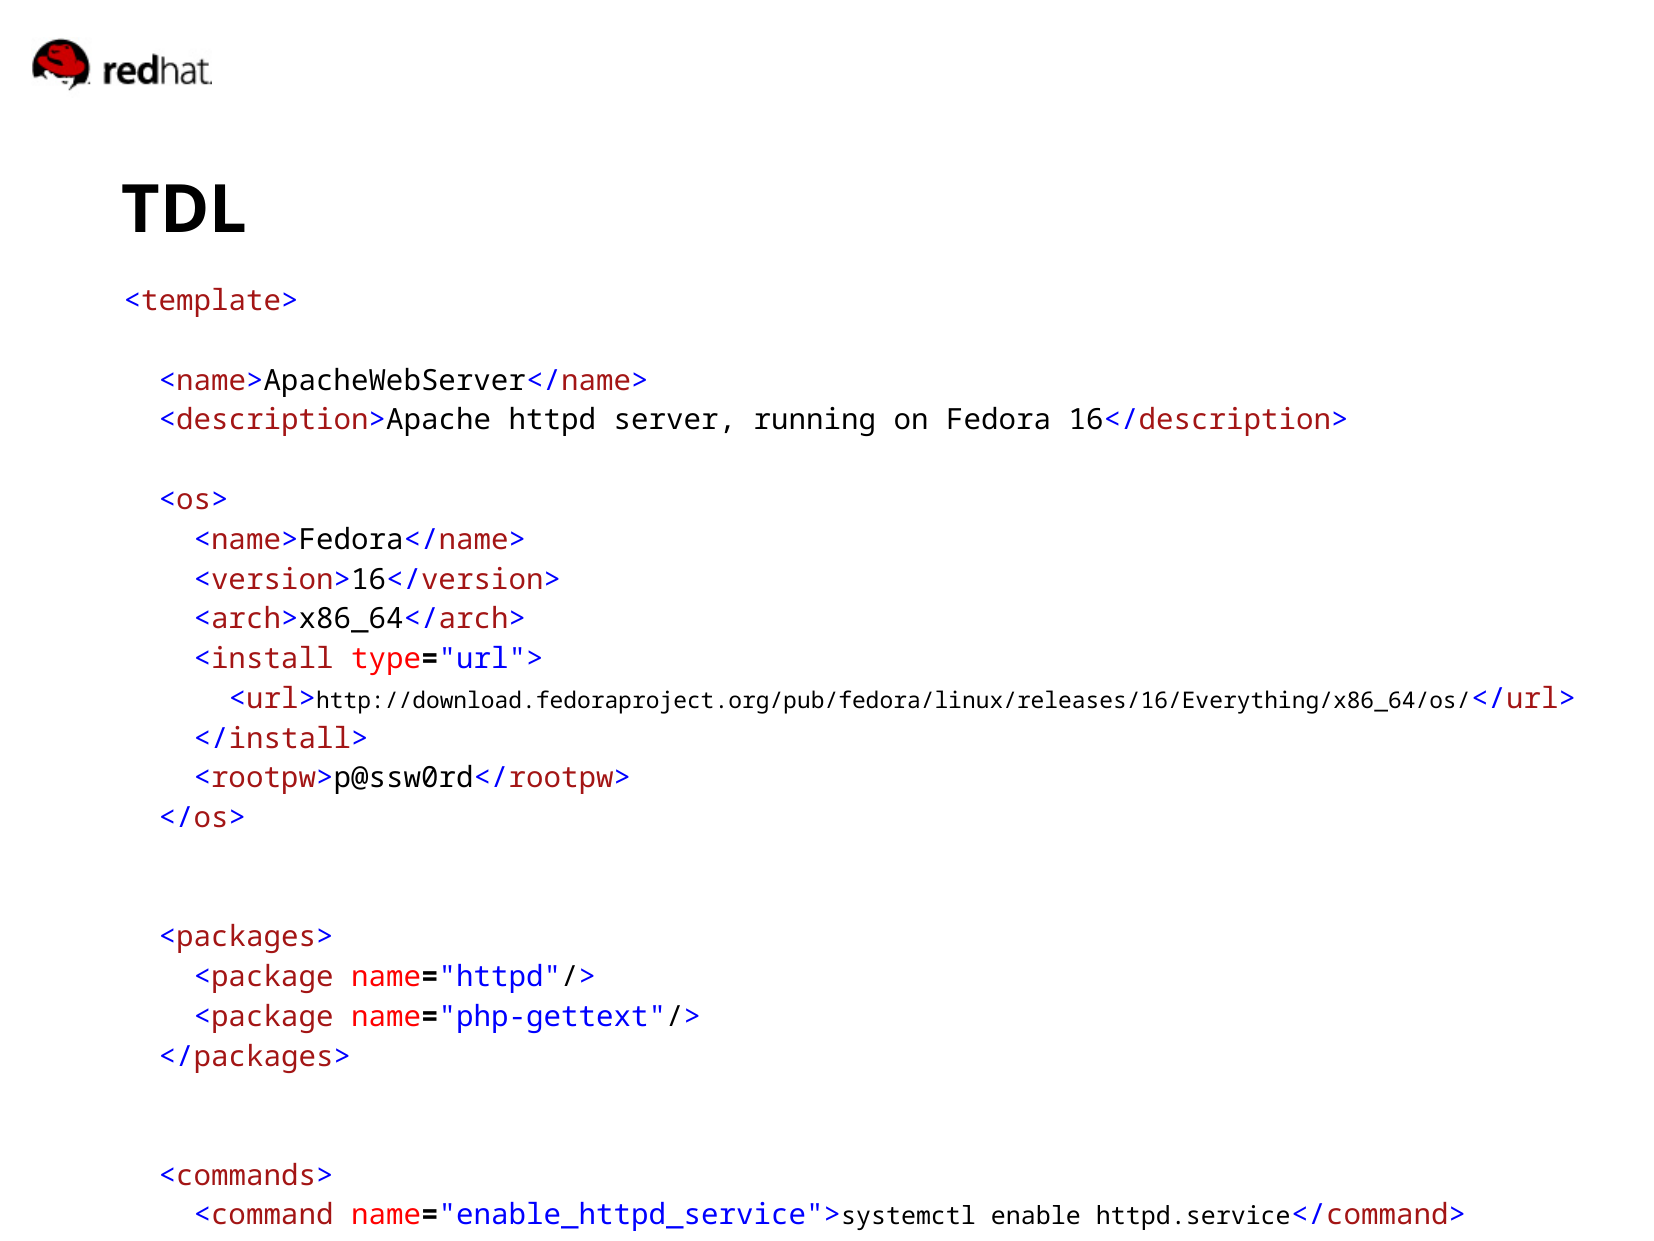

# TDL
<template>
 <name>ApacheWebServer</name>
 <description>Apache httpd server, running on Fedora 16</description>
 <os>
 <name>Fedora</name>
 <version>16</version>
 <arch>x86_64</arch>
 <install type="url">
 <url>http://download.fedoraproject.org/pub/fedora/linux/releases/16/Everything/x86_64/os/</url>
 </install>
 <rootpw>p@ssw0rd</rootpw>
 </os>
 <packages>
 <package name="httpd"/>
 <package name="php-gettext"/>
 </packages>
 <commands>
 <command name="enable_httpd_service">systemctl enable httpd.service</command>
 </commands>
</template>